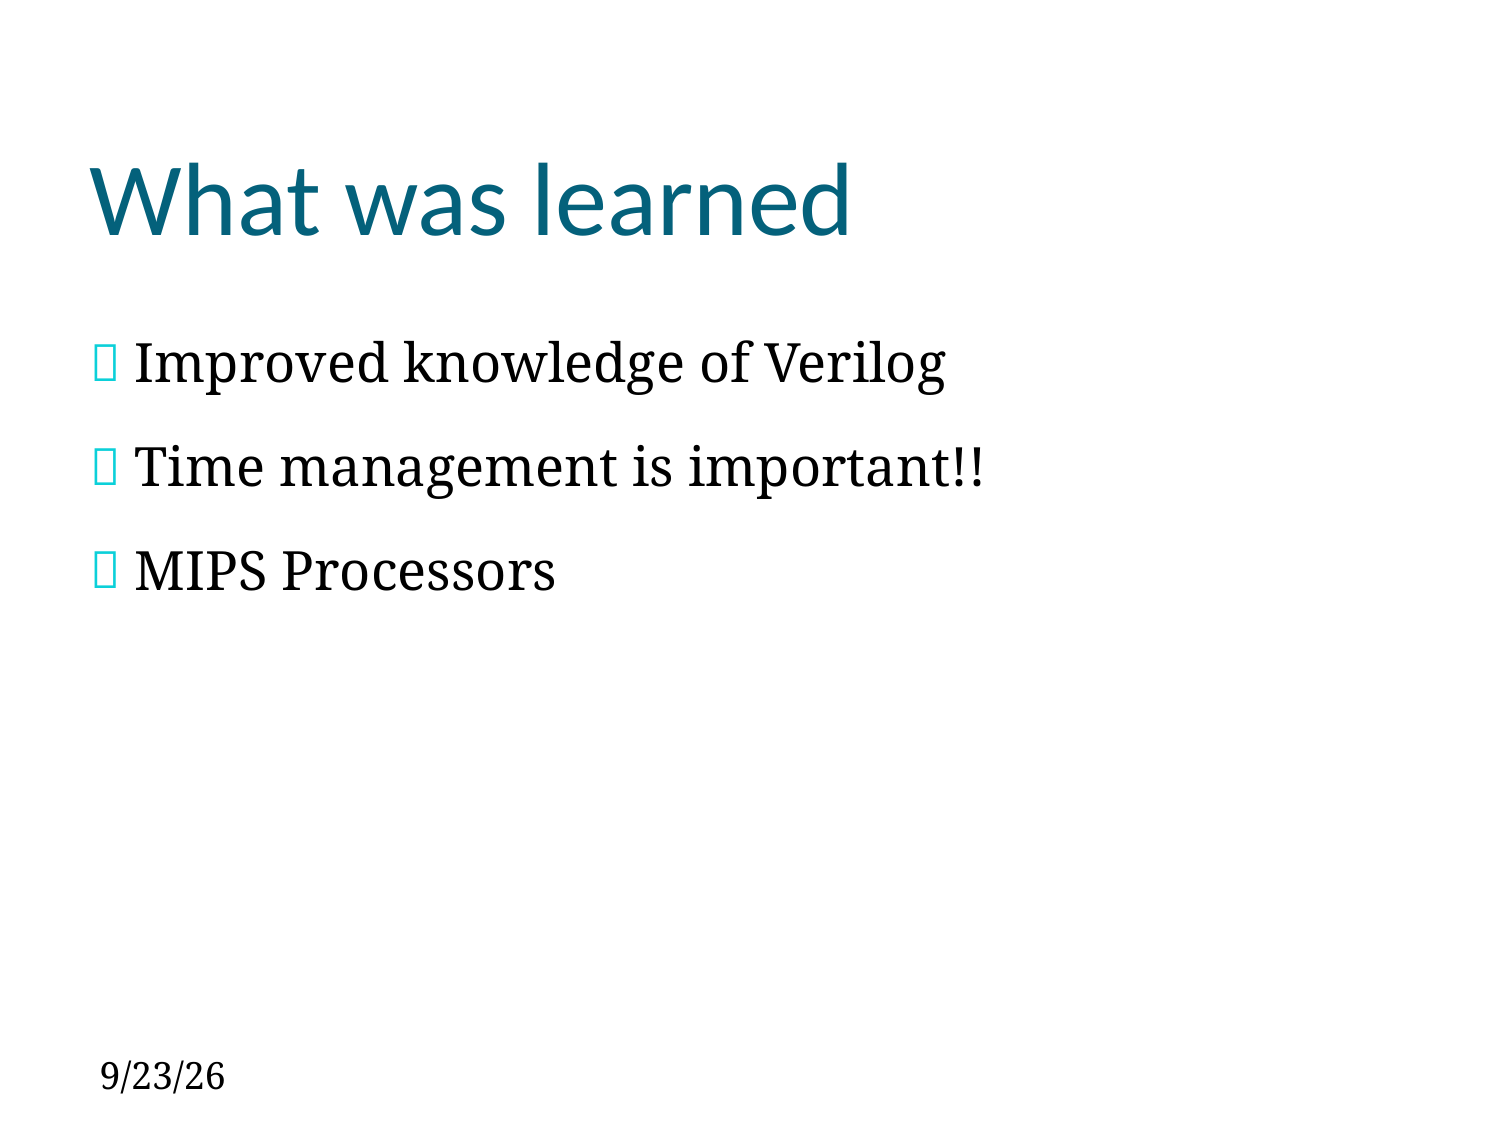

# What was learned
Improved knowledge of Verilog
Time management is important!!
MIPS Processors